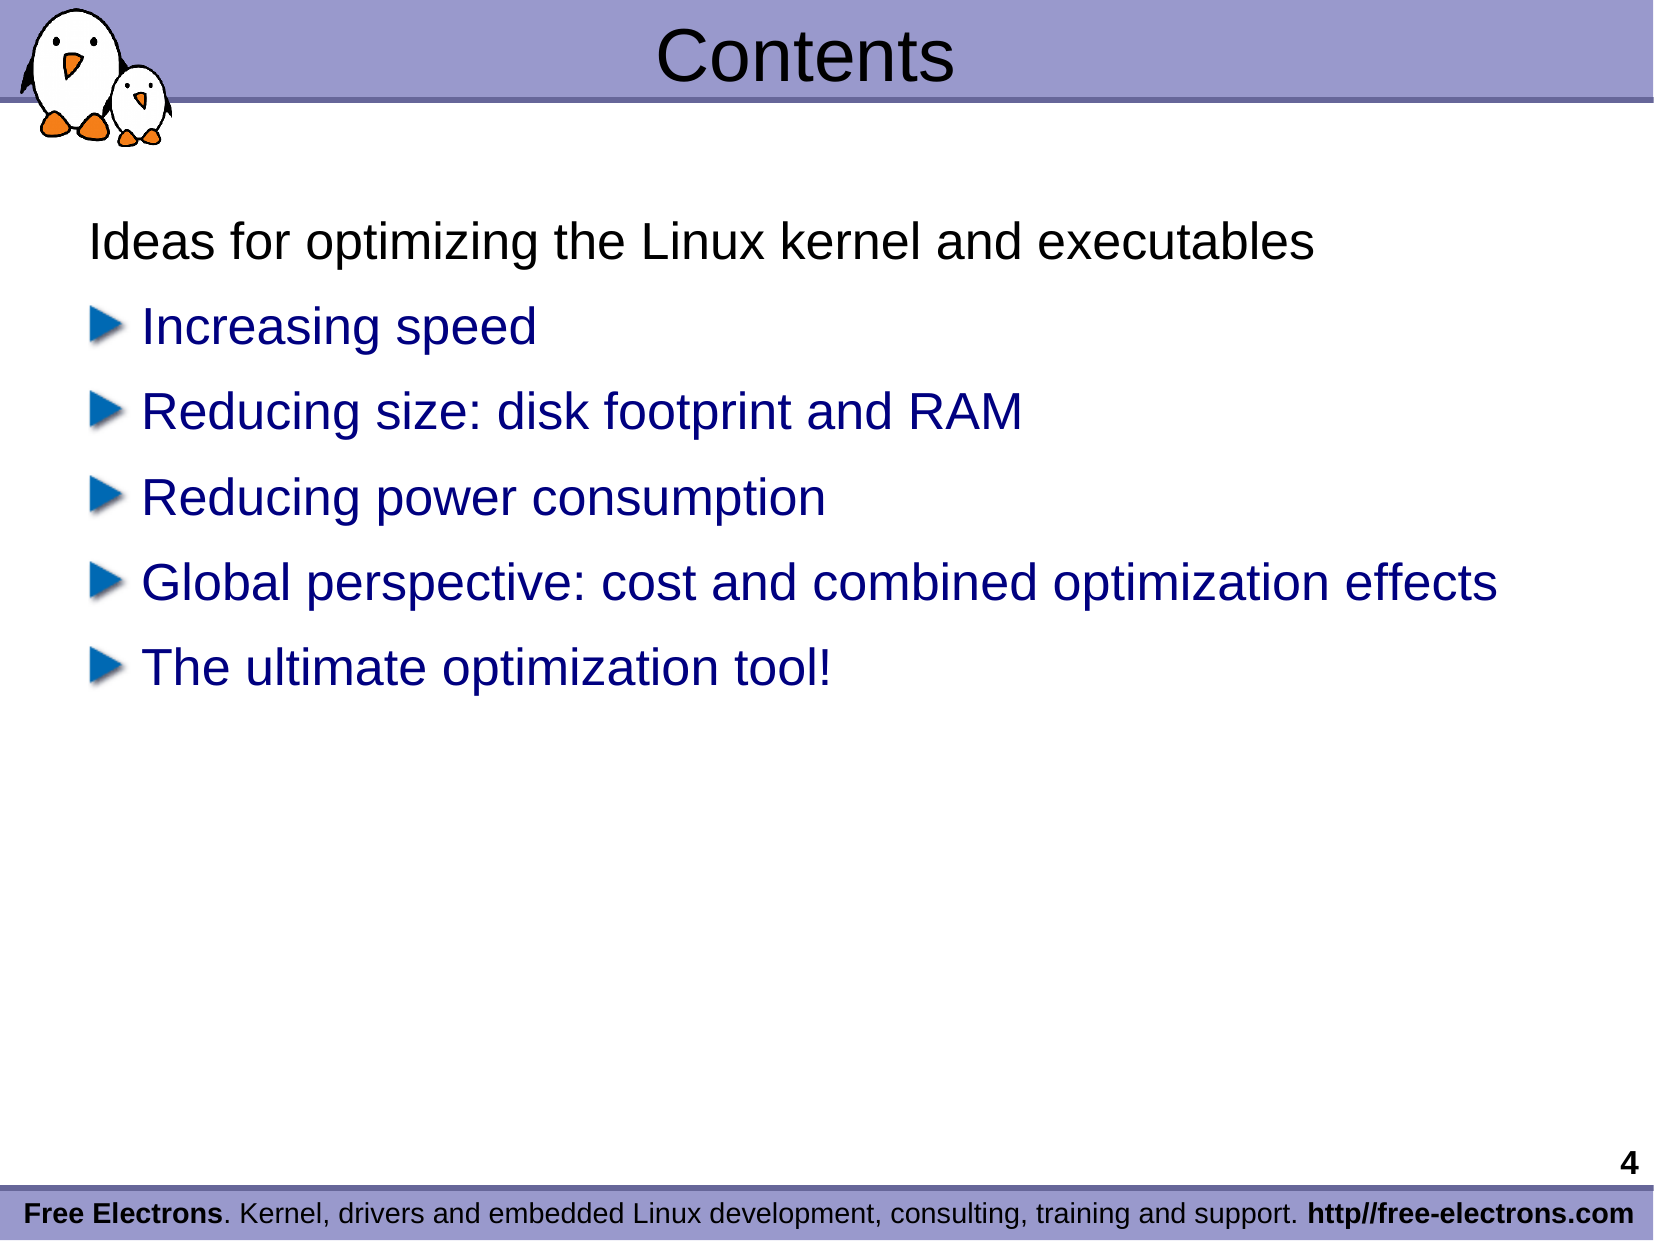

# Contents
Ideas for optimizing the Linux kernel and executables
Increasing speed
Reducing size: disk footprint and RAM
Reducing power consumption
Global perspective: cost and combined optimization effects
The ultimate optimization tool!